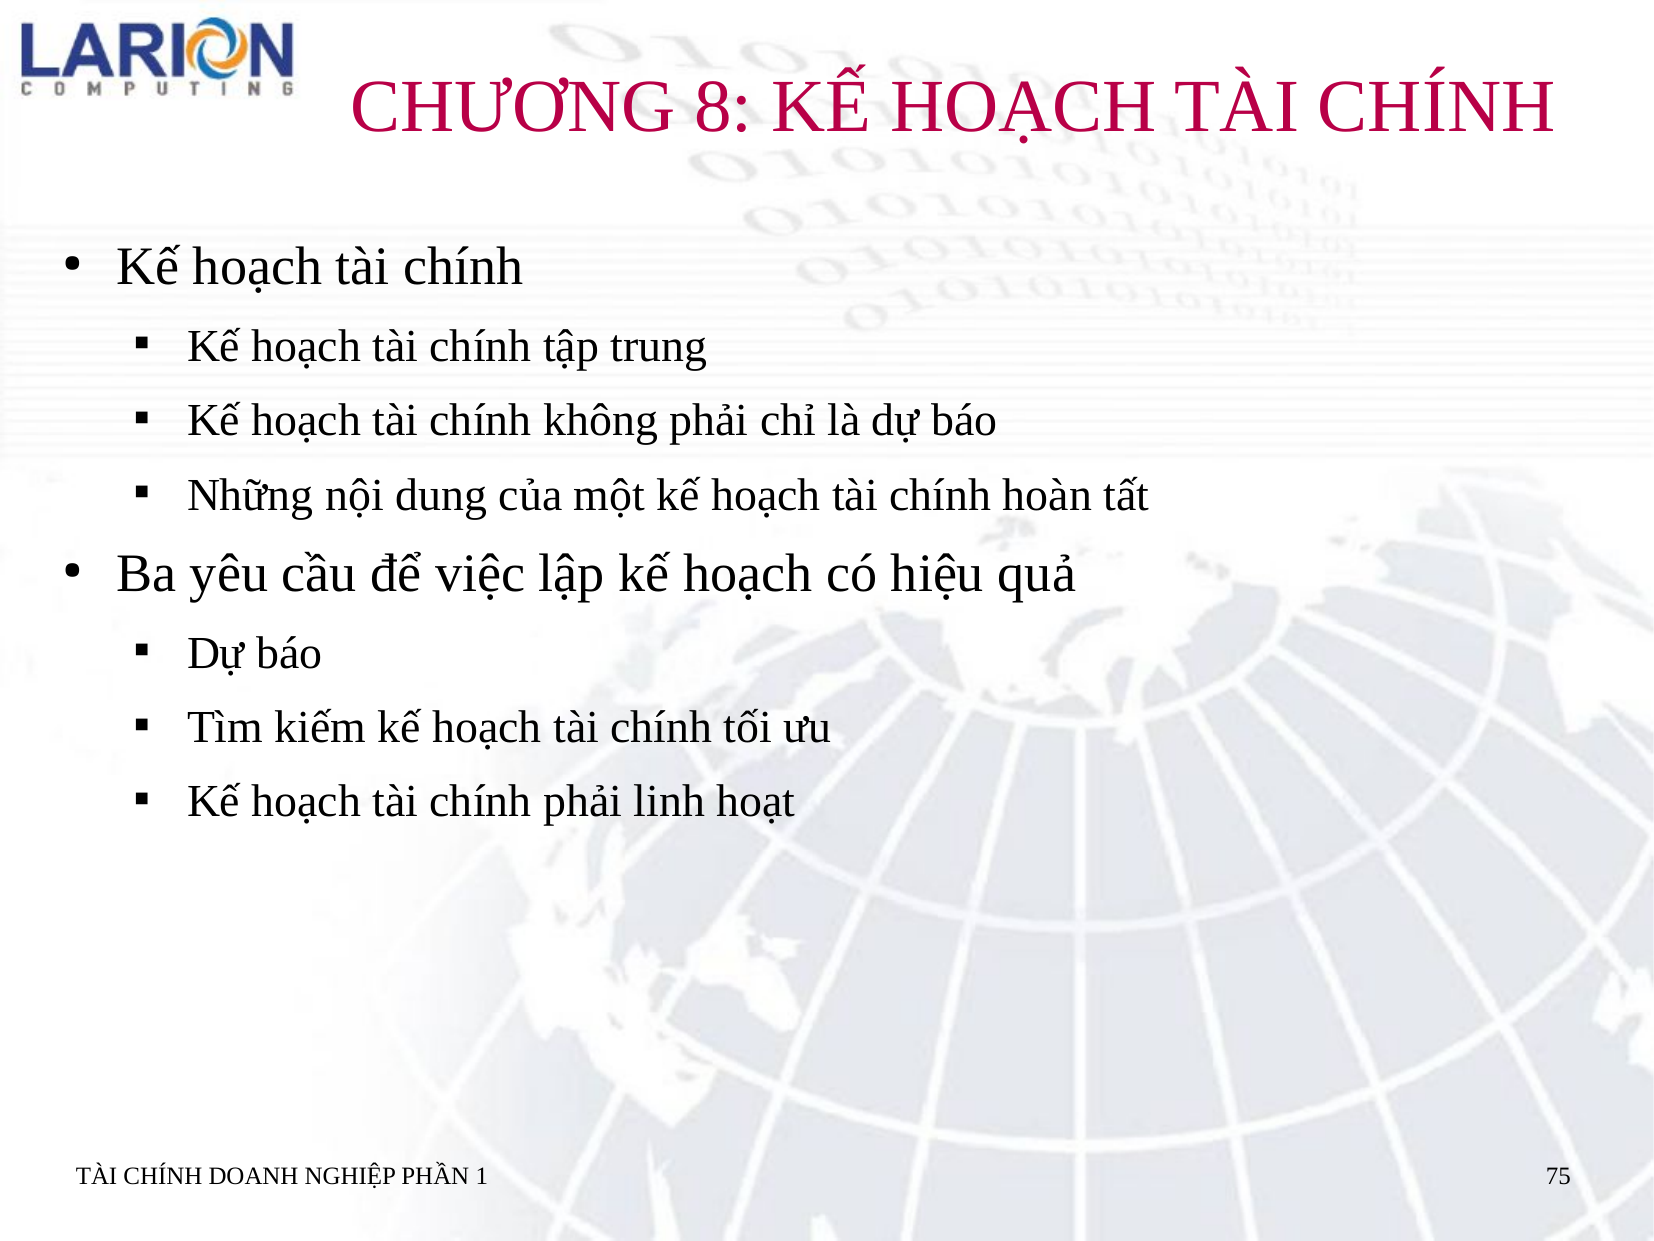

# CHƯƠNG 8: KẾ HOẠCH TÀI CHÍNH
Kế hoạch tài chính
Kế hoạch tài chính tập trung
Kế hoạch tài chính không phải chỉ là dự báo
Những nội dung của một kế hoạch tài chính hoàn tất
Ba yêu cầu để việc lập kế hoạch có hiệu quả
Dự báo
Tìm kiếm kế hoạch tài chính tối ưu
Kế hoạch tài chính phải linh hoạt
TÀI CHÍNH DOANH NGHIỆP PHẦN 1
75